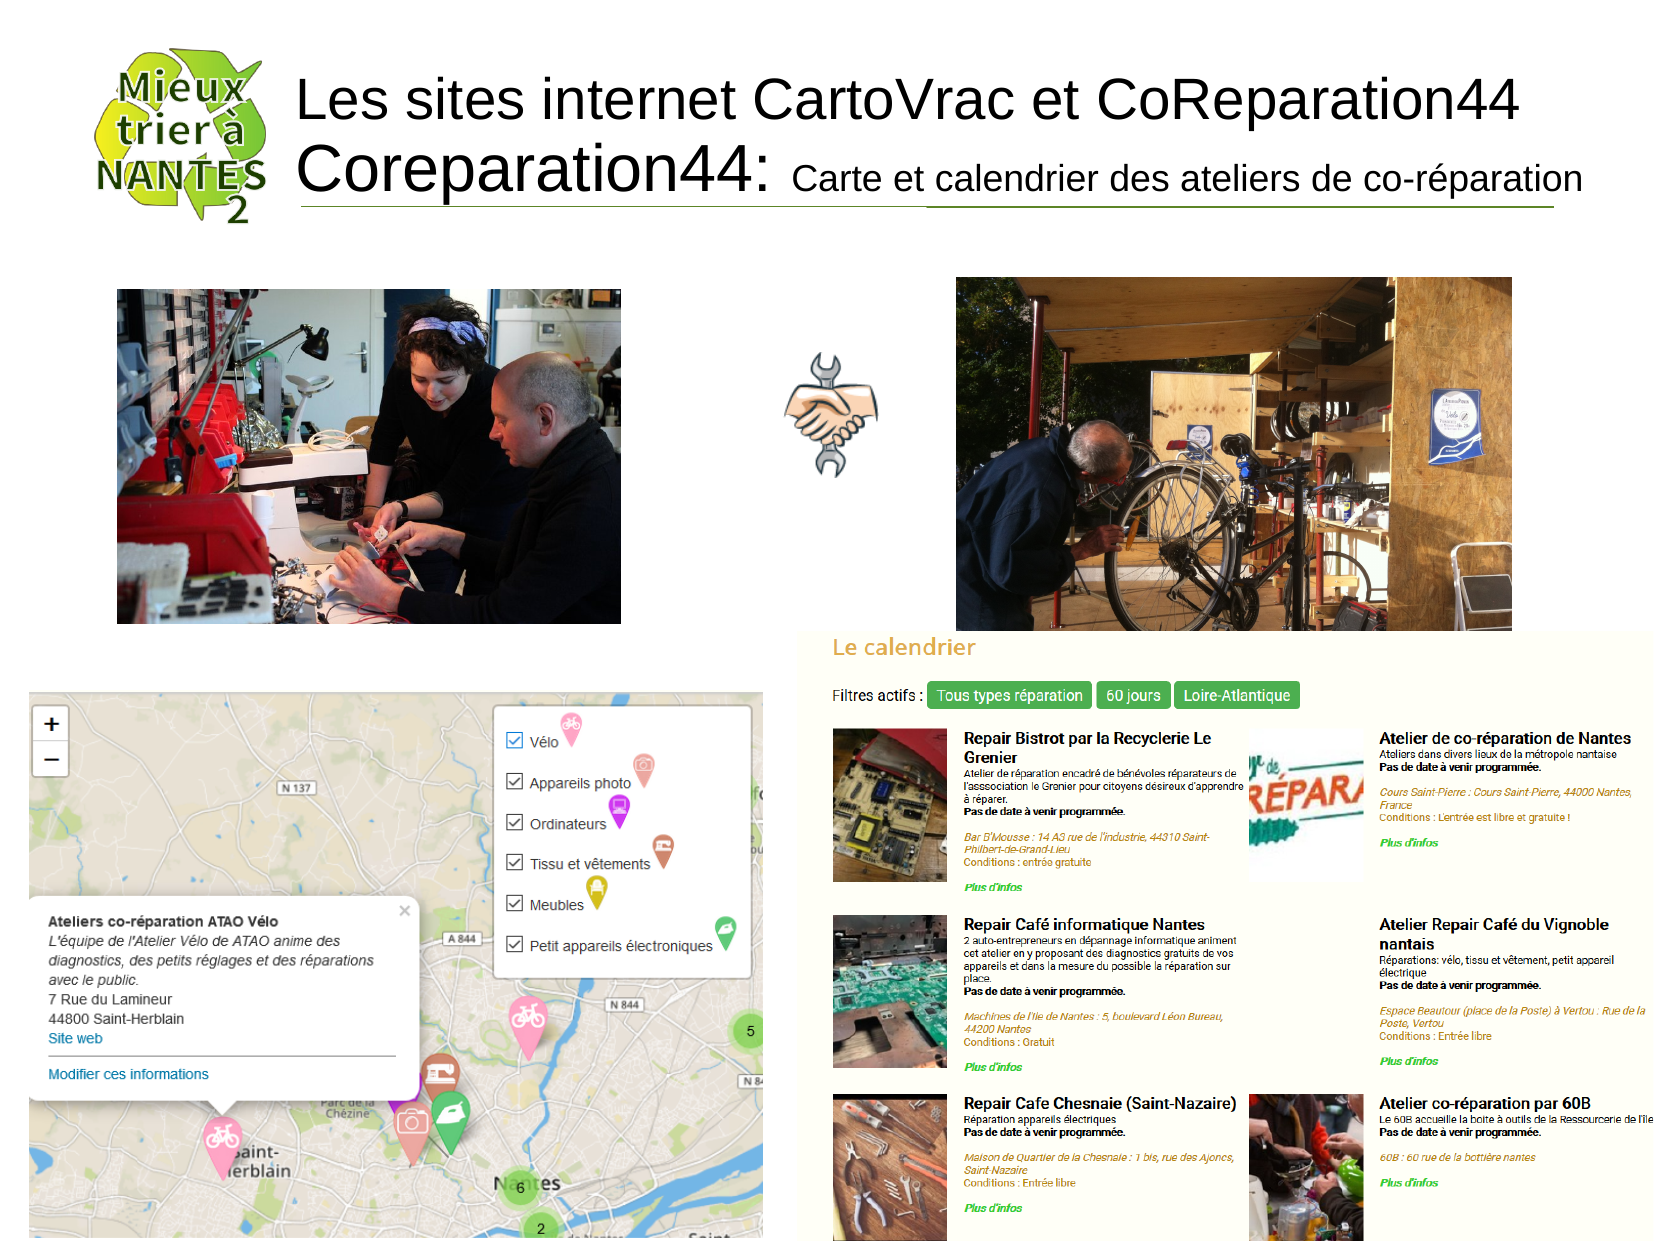

Les sites internet CartoVrac et CoReparation44
Coreparation44: Carte et calendrier des ateliers de co-réparation
/ 26